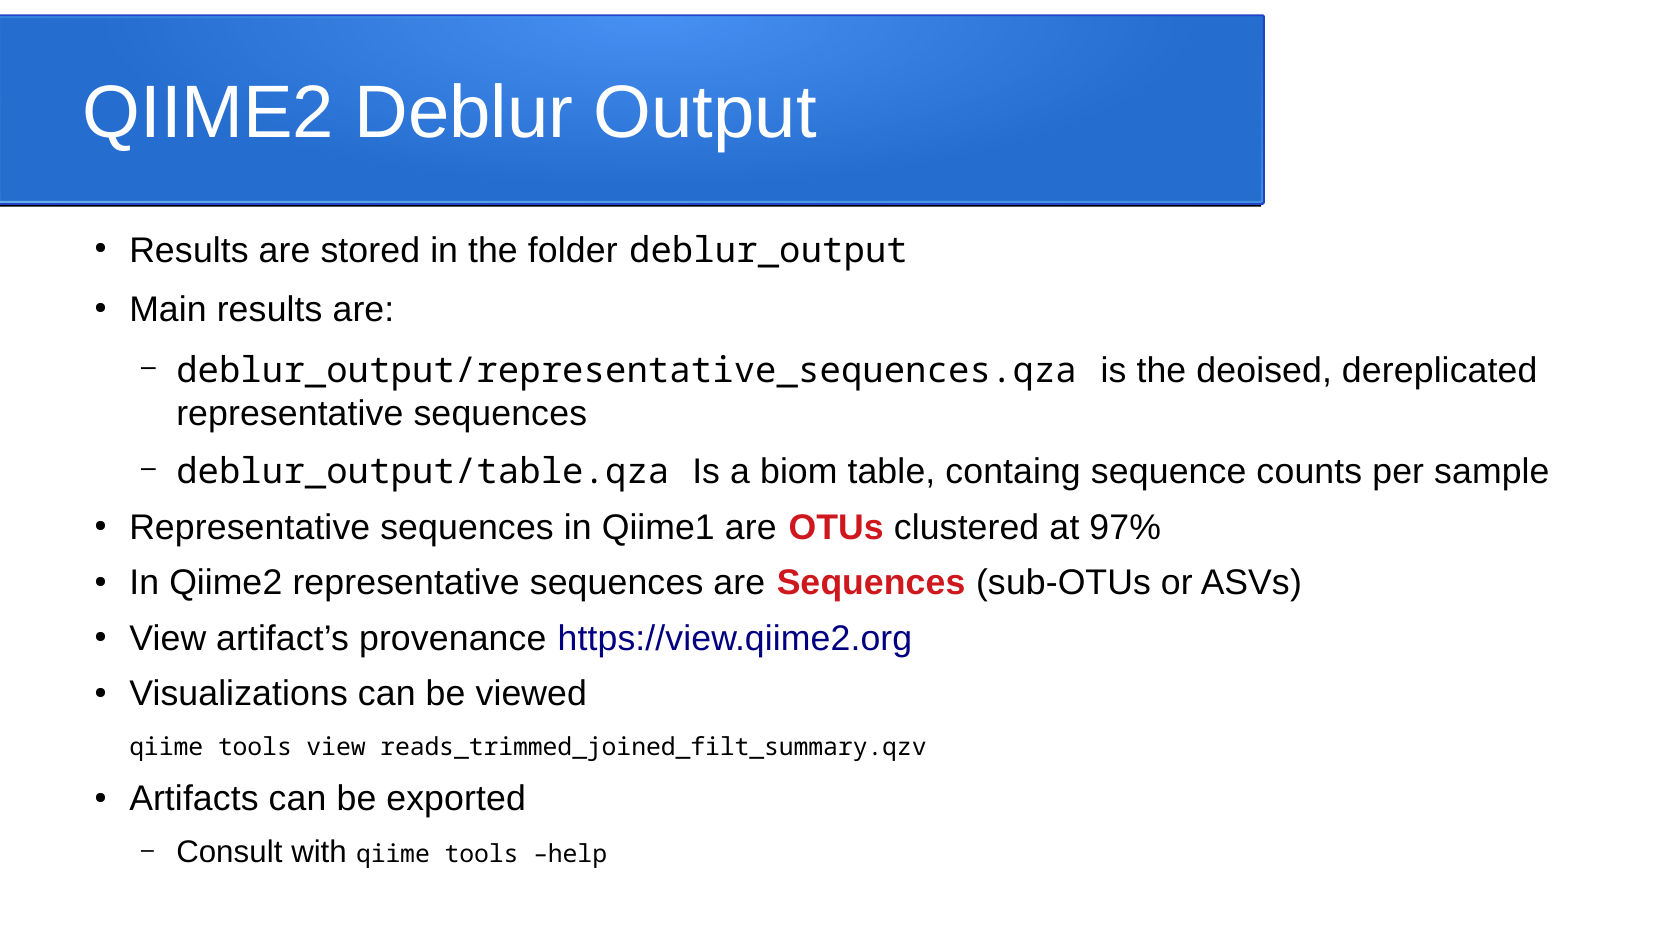

# QIIME2 Deblur Output
Results are stored in the folder deblur_output
Main results are:
deblur_output/representative_sequences.qza is the deoised, dereplicated representative sequences
deblur_output/table.qza Is a biom table, containg sequence counts per sample
Representative sequences in Qiime1 are OTUs clustered at 97%
In Qiime2 representative sequences are Sequences (sub-OTUs or ASVs)
View artifact’s provenance https://view.qiime2.org
Visualizations can be viewed
qiime tools view reads_trimmed_joined_filt_summary.qzv
Artifacts can be exported
Consult with qiime tools –help